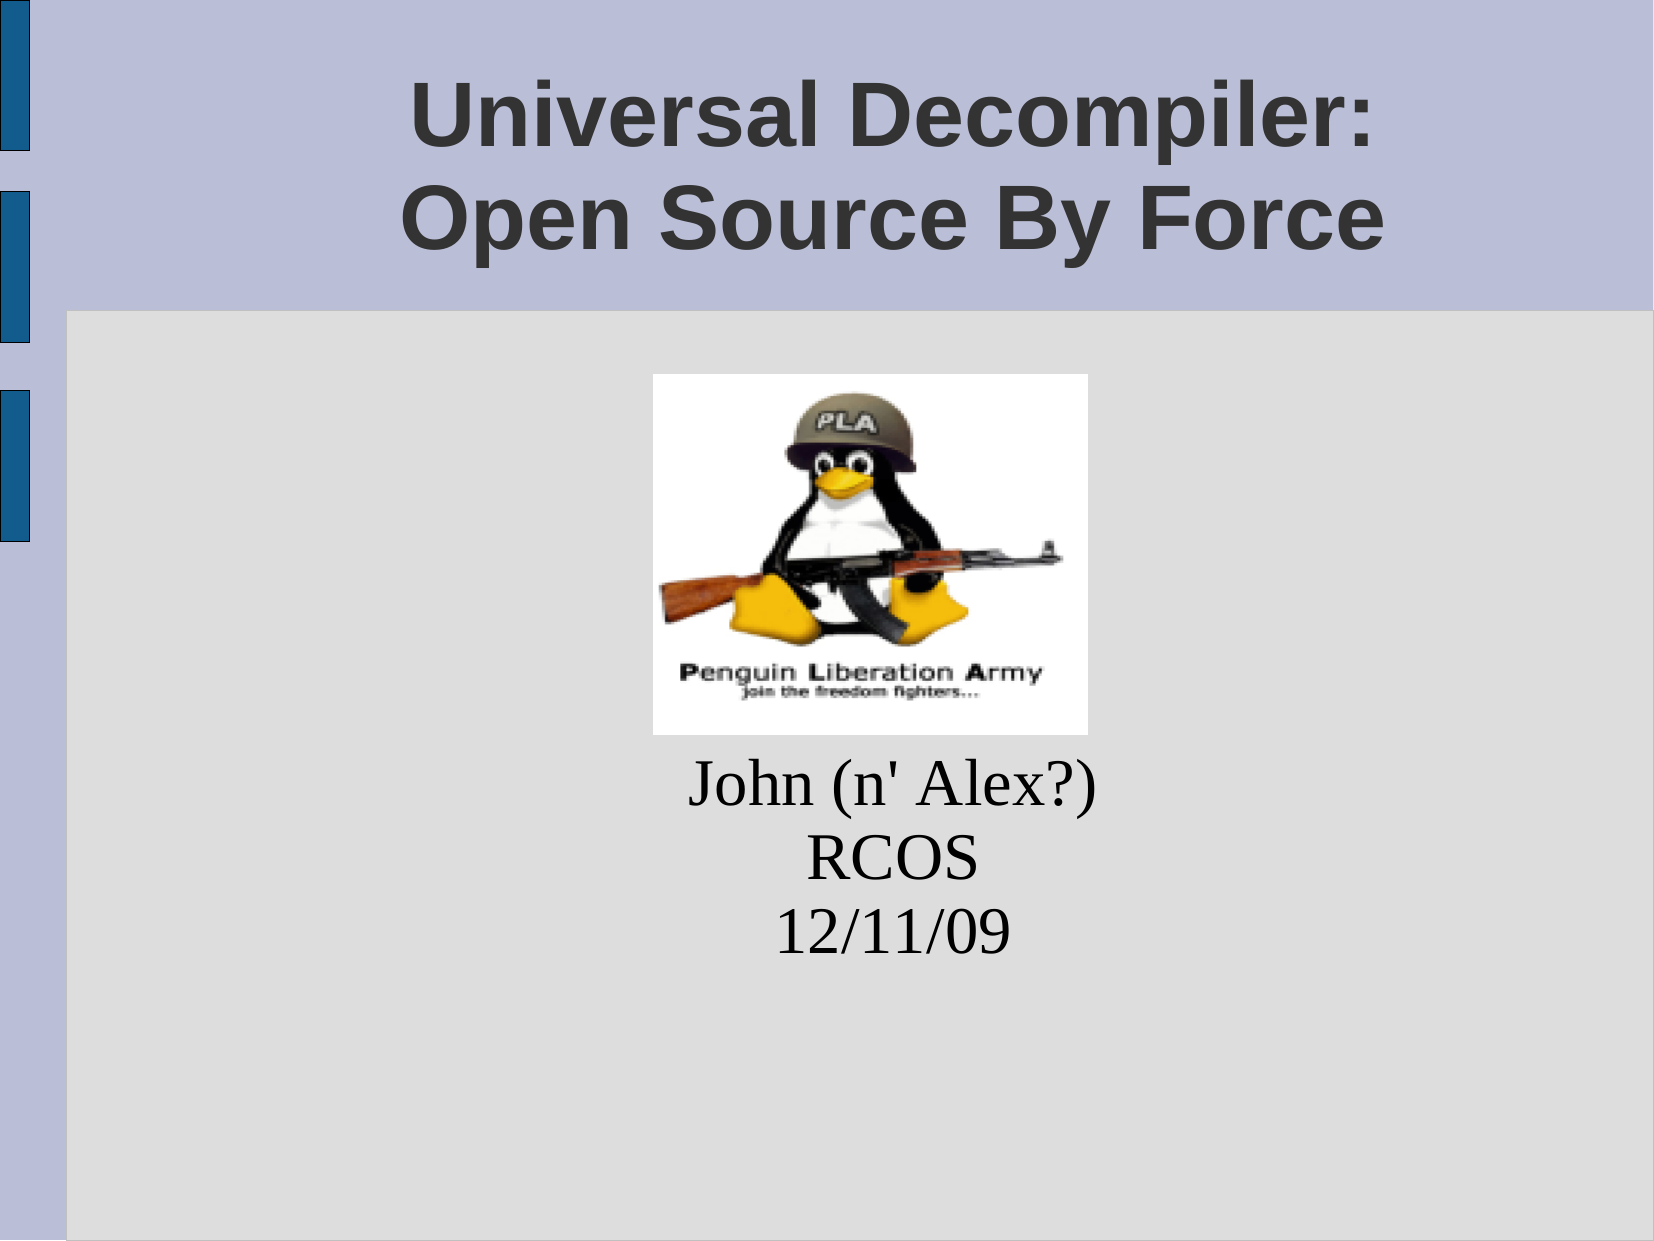

# Universal Decompiler: Open Source By Force
John (n' Alex?)
RCOS
12/11/09